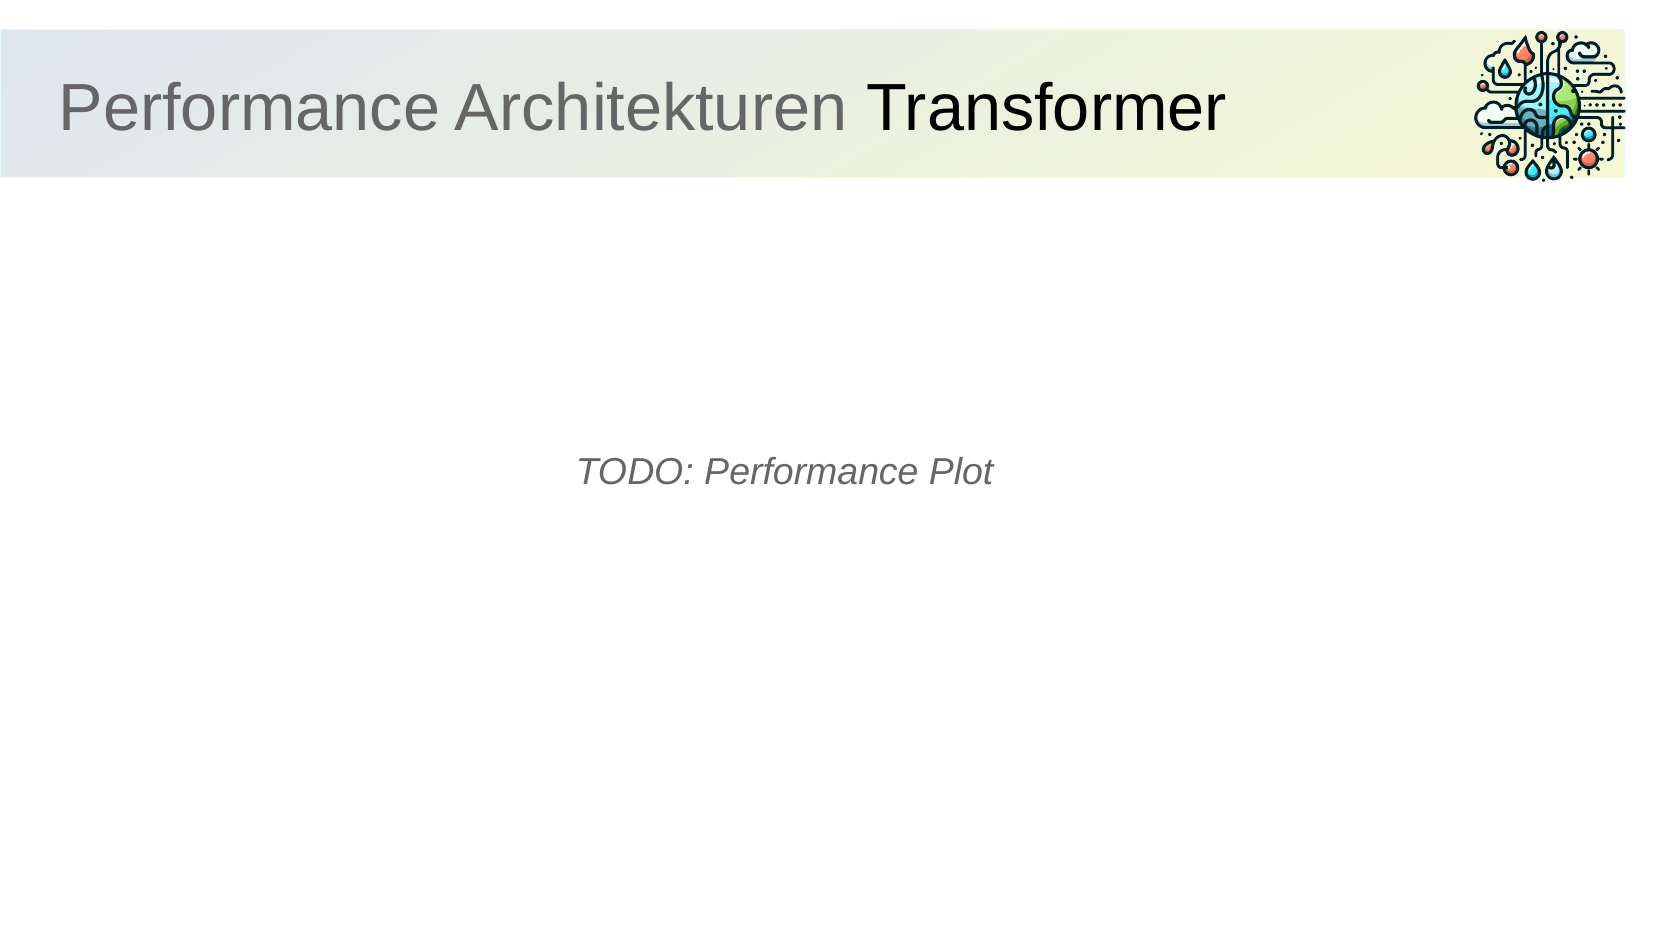

# Performance Architekturen Transformer
TODO: Performance Plot